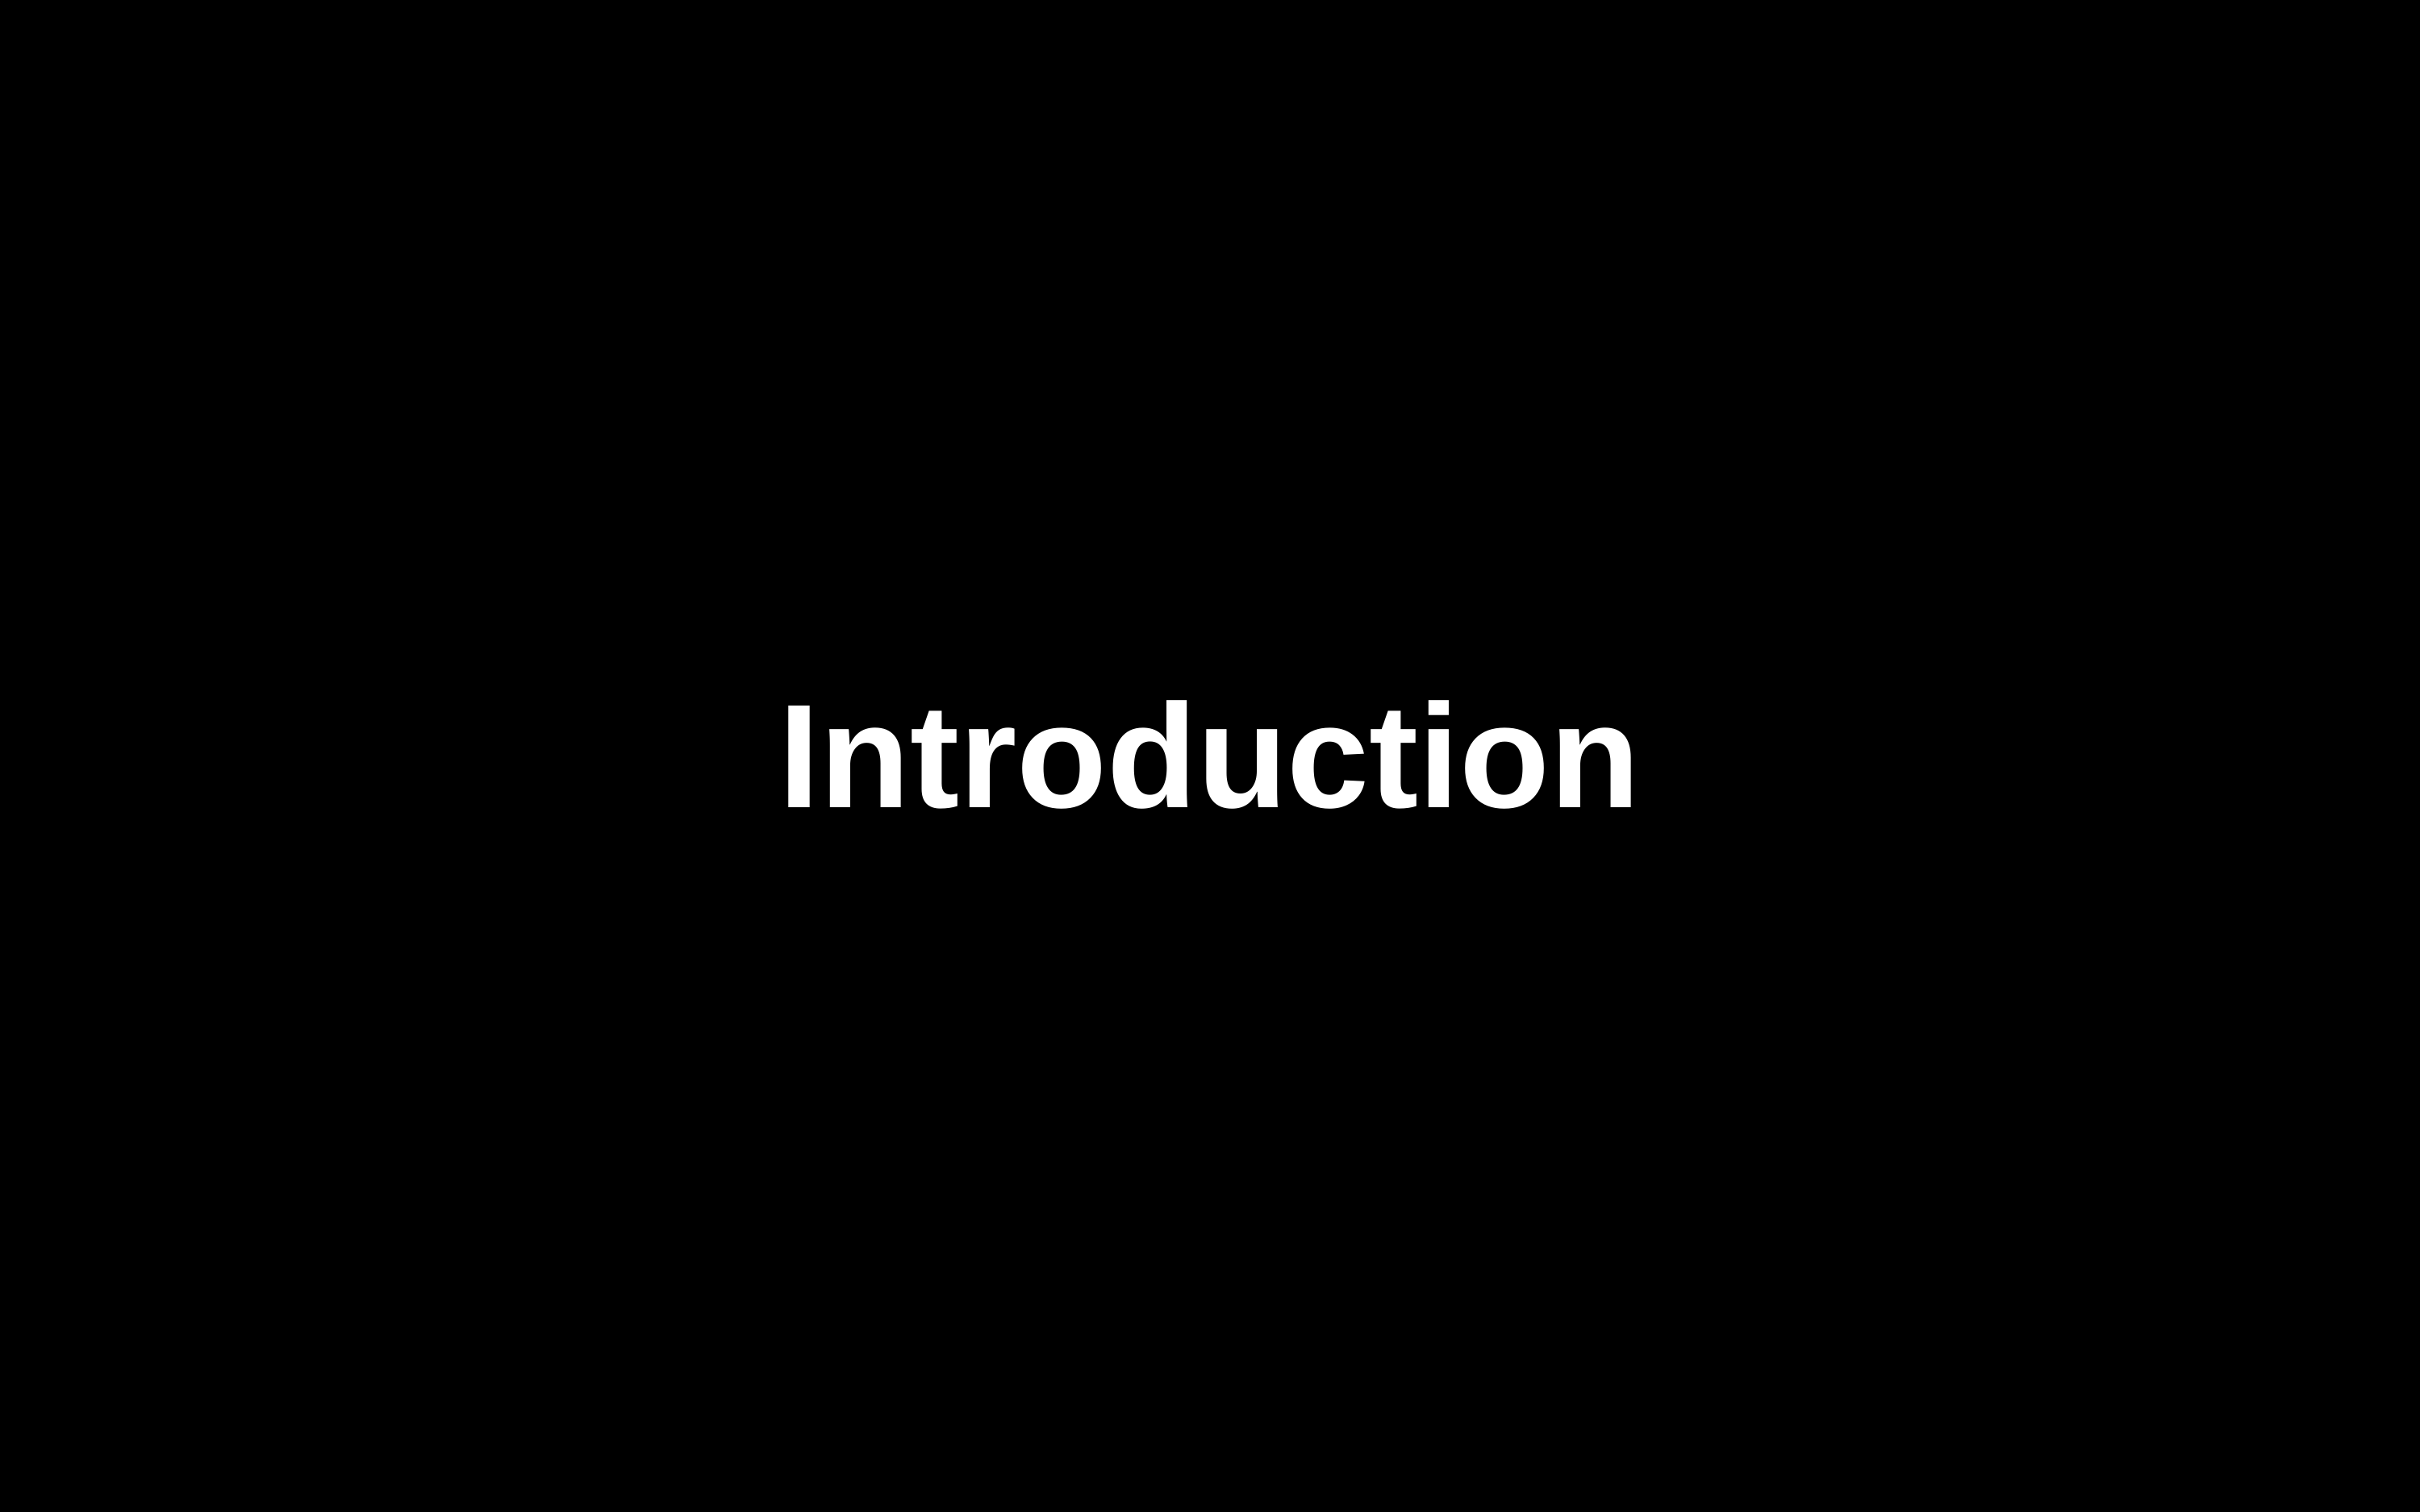

Introduction
Created by Imad Saddik @3CodeCamp
83